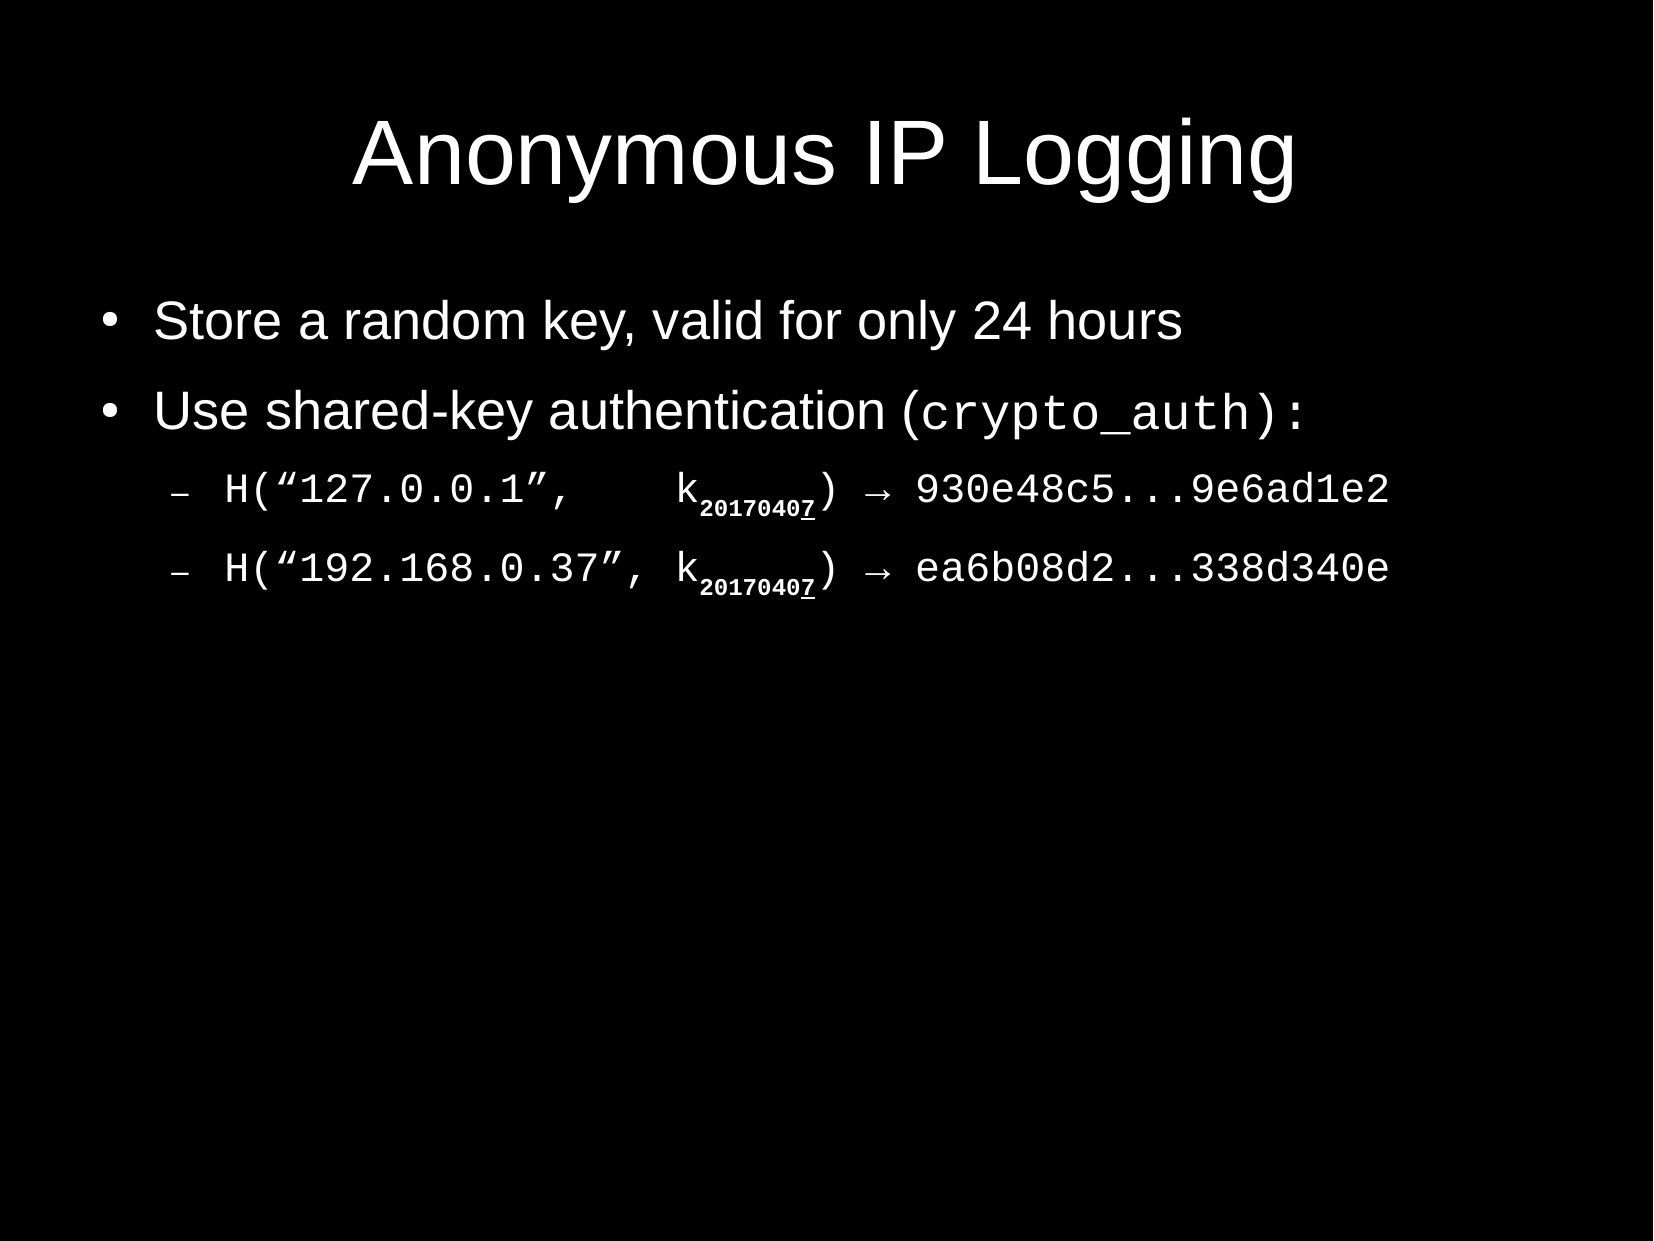

# Anonymous IP Logging
Store a random key, valid for only 24 hours
Use shared-key authentication (crypto_auth):
H(“127.0.0.1”, k20170407) → 930e48c5...9e6ad1e2
H(“192.168.0.37”, k20170407) → ea6b08d2...338d340e